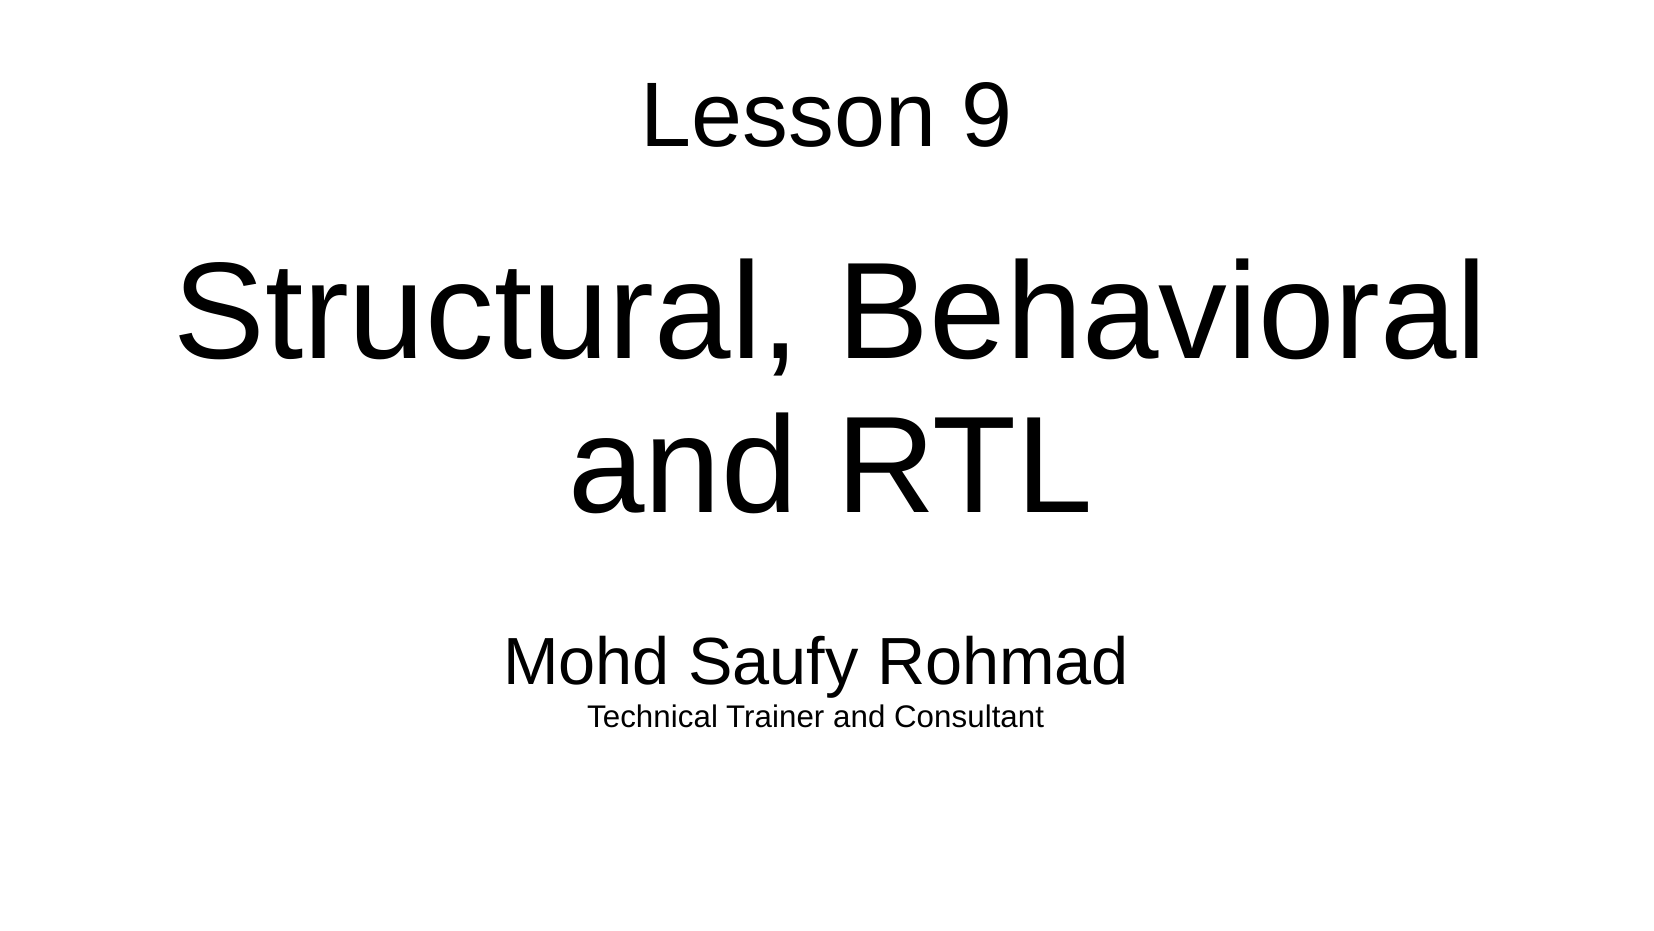

# Lesson 9
Structural, Behavioral and RTL
Mohd Saufy Rohmad
Technical Trainer and Consultant